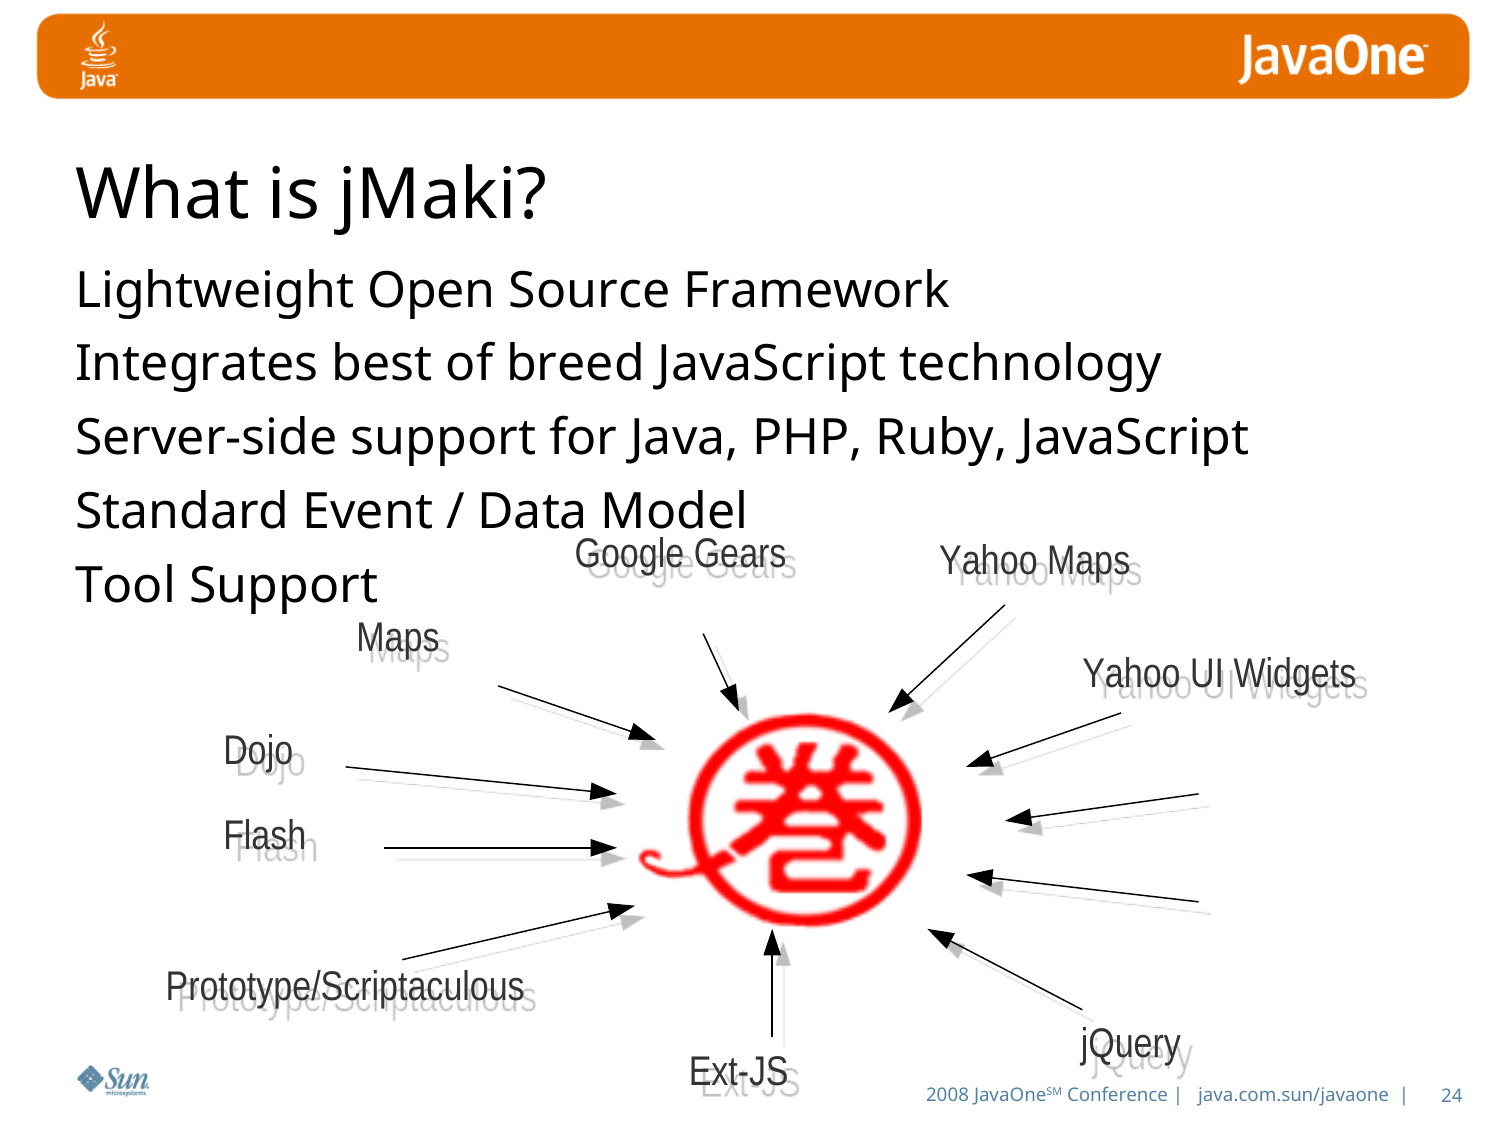

# What is jMaki?
Lightweight Open Source Framework
Integrates best of breed JavaScript technology
Server-side support for Java, PHP, Ruby, JavaScript
Standard Event / Data Model
Tool Support
Google Gears
Yahoo Maps
Maps
Yahoo UI Widgets
Dojo
Flash
Prototype/Scriptaculous
jQuery
Ext-JS